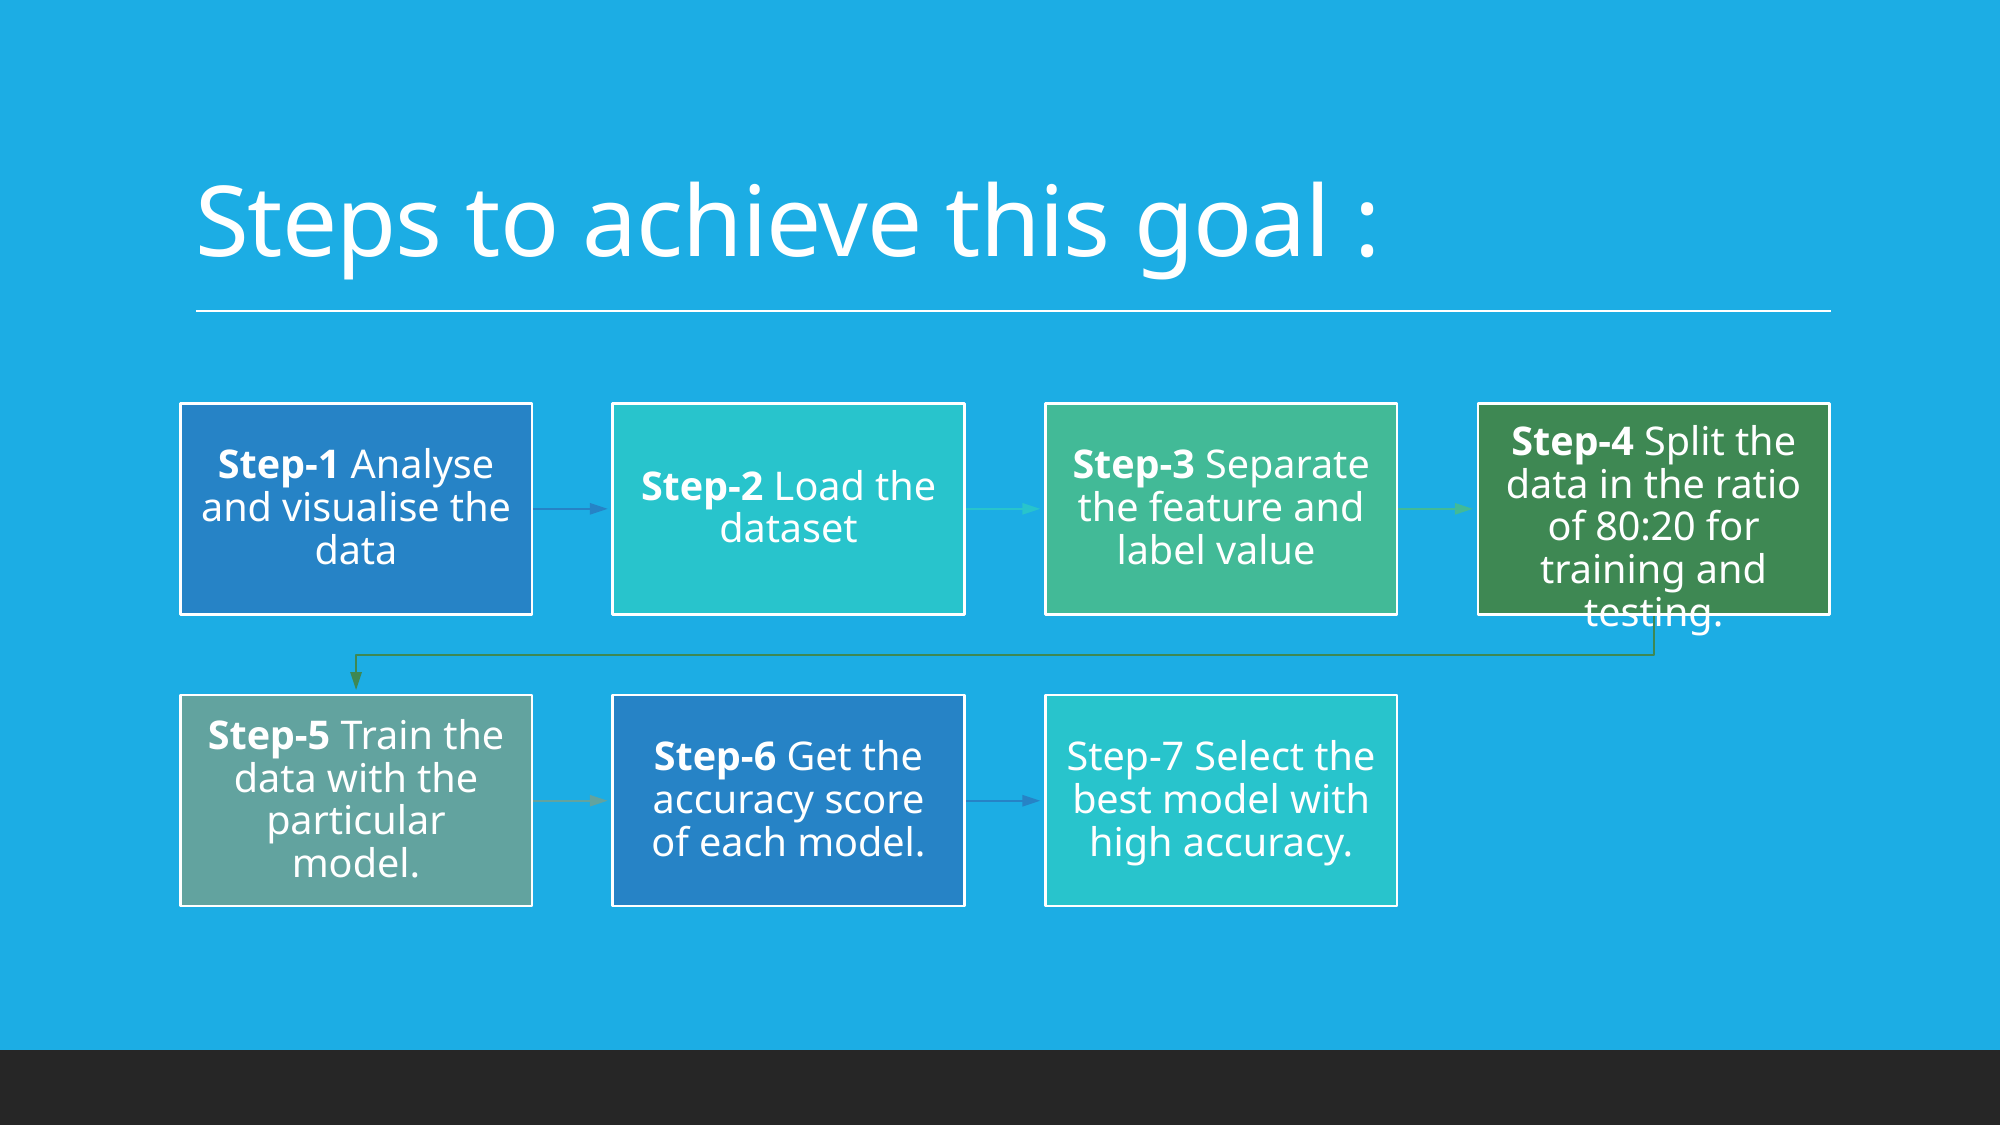

# Steps to achieve this goal :
Step-1 Analyse and visualise the data
Step-2 Load the dataset
Step-3 Separate the feature and label value
Step-4 Split the data in the ratio of 80:20 for training and testing.
Step-5 Train the data with the particular model.
Step-6 Get the accuracy score of each model.
Step-7 Select the best model with high accuracy.